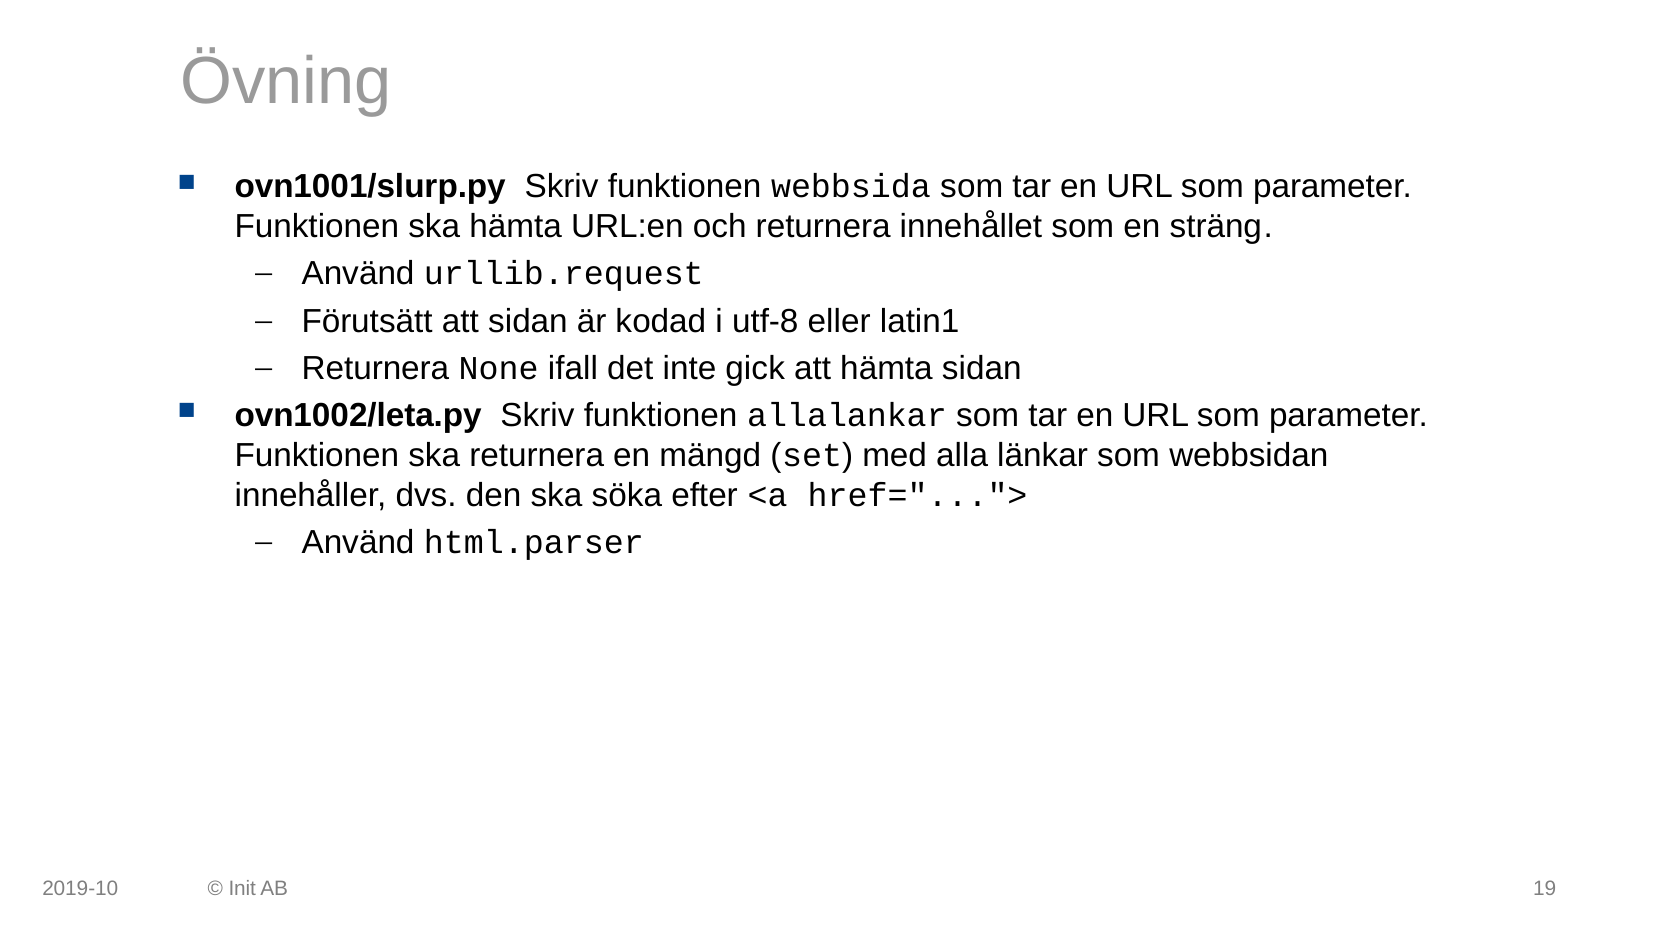

Övning
ovn1001/slurp.py Skriv funktionen webbsida som tar en URL som parameter. Funktionen ska hämta URL:en och returnera innehållet som en sträng.
Använd urllib.request
Förutsätt att sidan är kodad i utf-8 eller latin1
Returnera None ifall det inte gick att hämta sidan
ovn1002/leta.py Skriv funktionen allalankar som tar en URL som parameter. Funktionen ska returnera en mängd (set) med alla länkar som webbsidan innehåller, dvs. den ska söka efter <a href="...">
Använd html.parser
2019-10
© Init AB